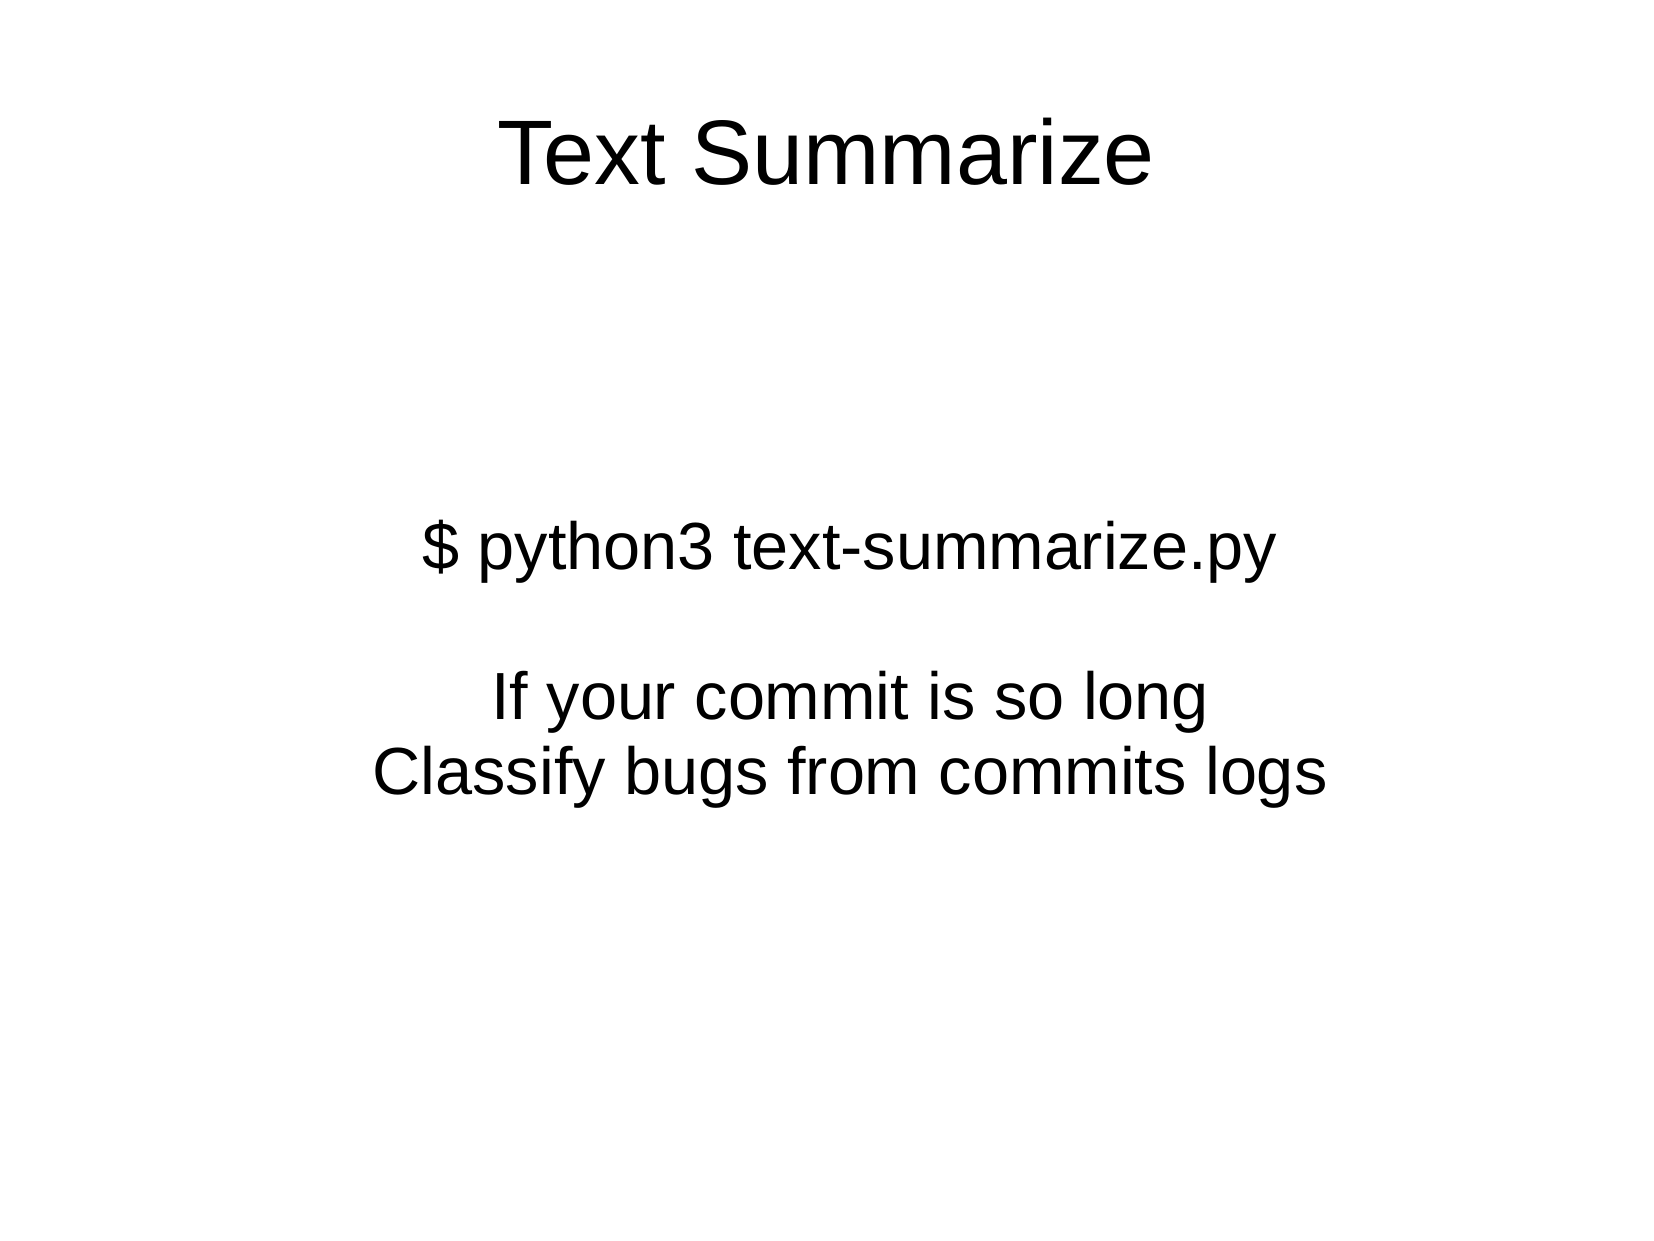

# Text Summarize
$ python3 text-summarize.py
If your commit is so long
Classify bugs from commits logs